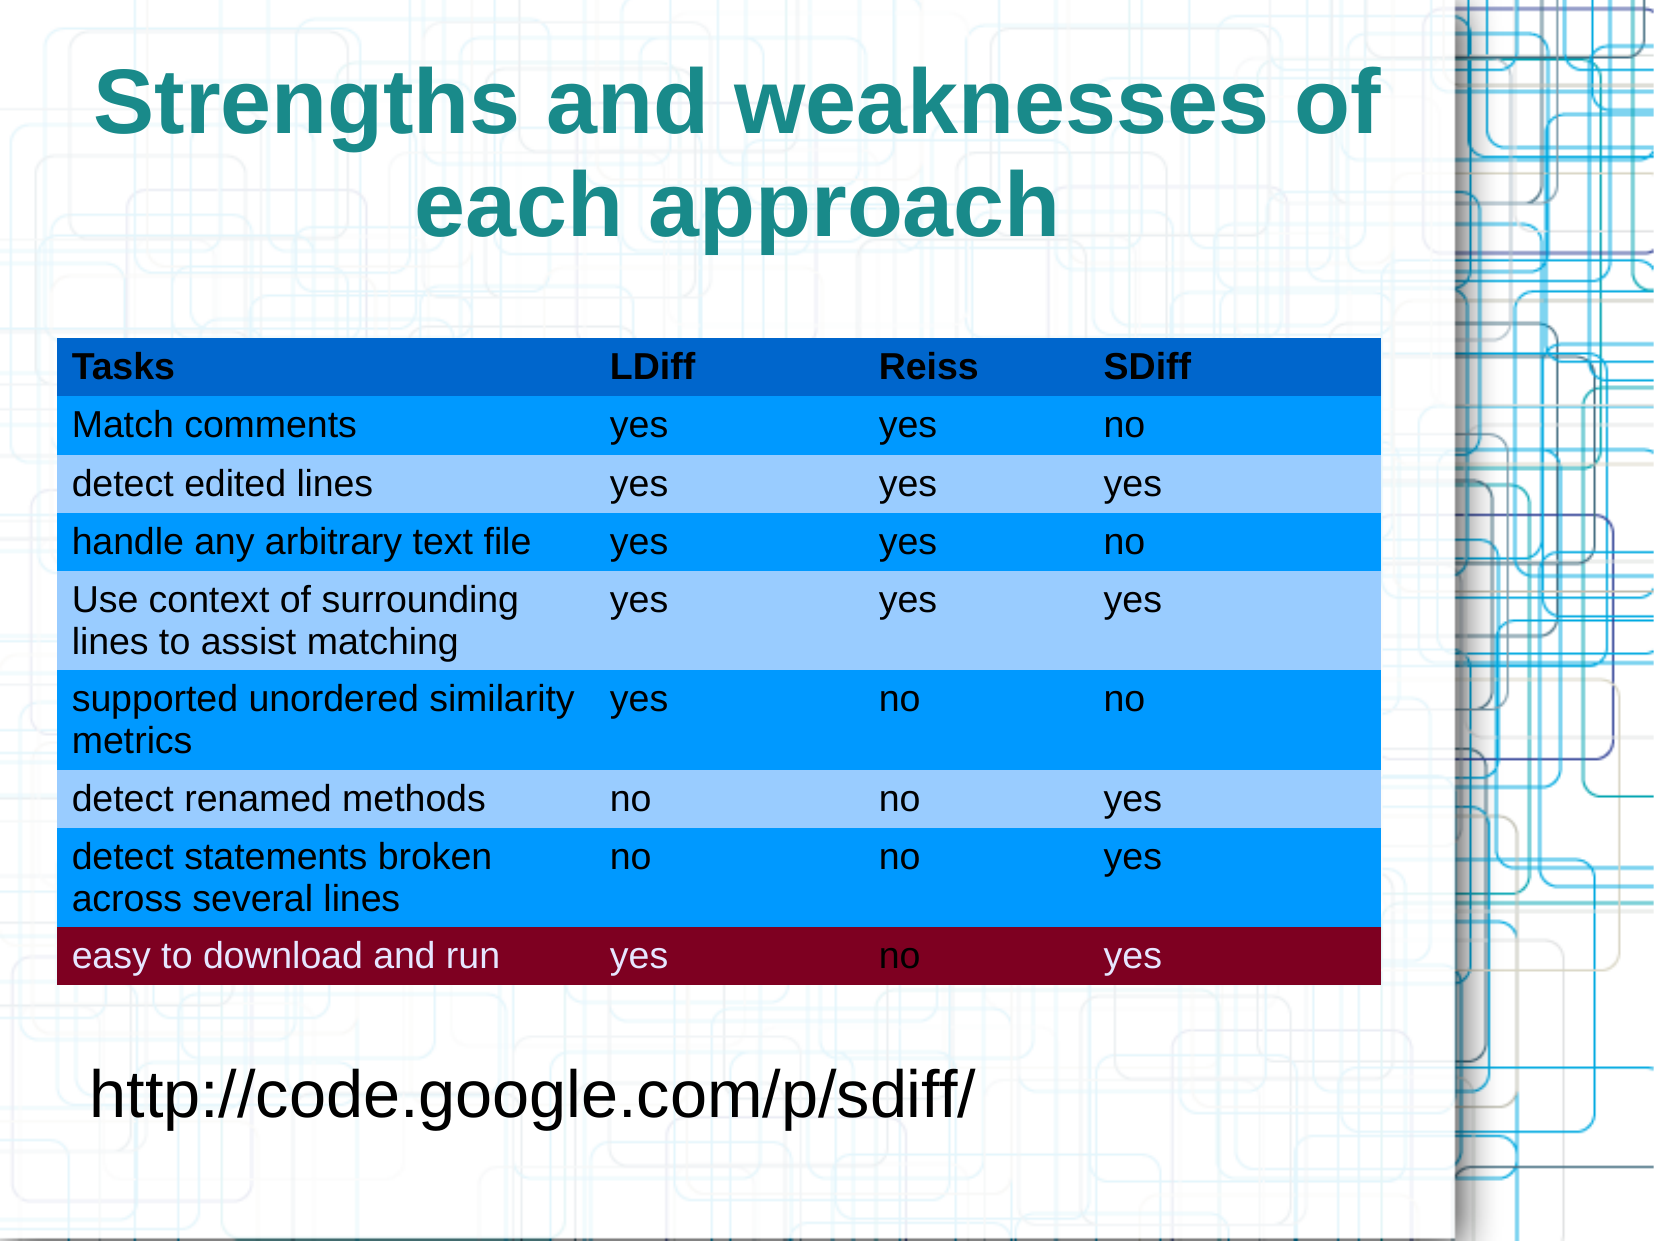

# Strengths and weaknesses of each approach
| Tasks | LDiff | Reiss | SDiff |
| --- | --- | --- | --- |
| Match comments | yes | yes | no |
| detect edited lines | yes | yes | yes |
| handle any arbitrary text file | yes | yes | no |
| Use context of surrounding lines to assist matching | yes | yes | yes |
| supported unordered similarity metrics | yes | no | no |
| detect renamed methods | no | no | yes |
| detect statements broken across several lines | no | no | yes |
| easy to download and run | yes | no | yes |
http://code.google.com/p/sdiff/